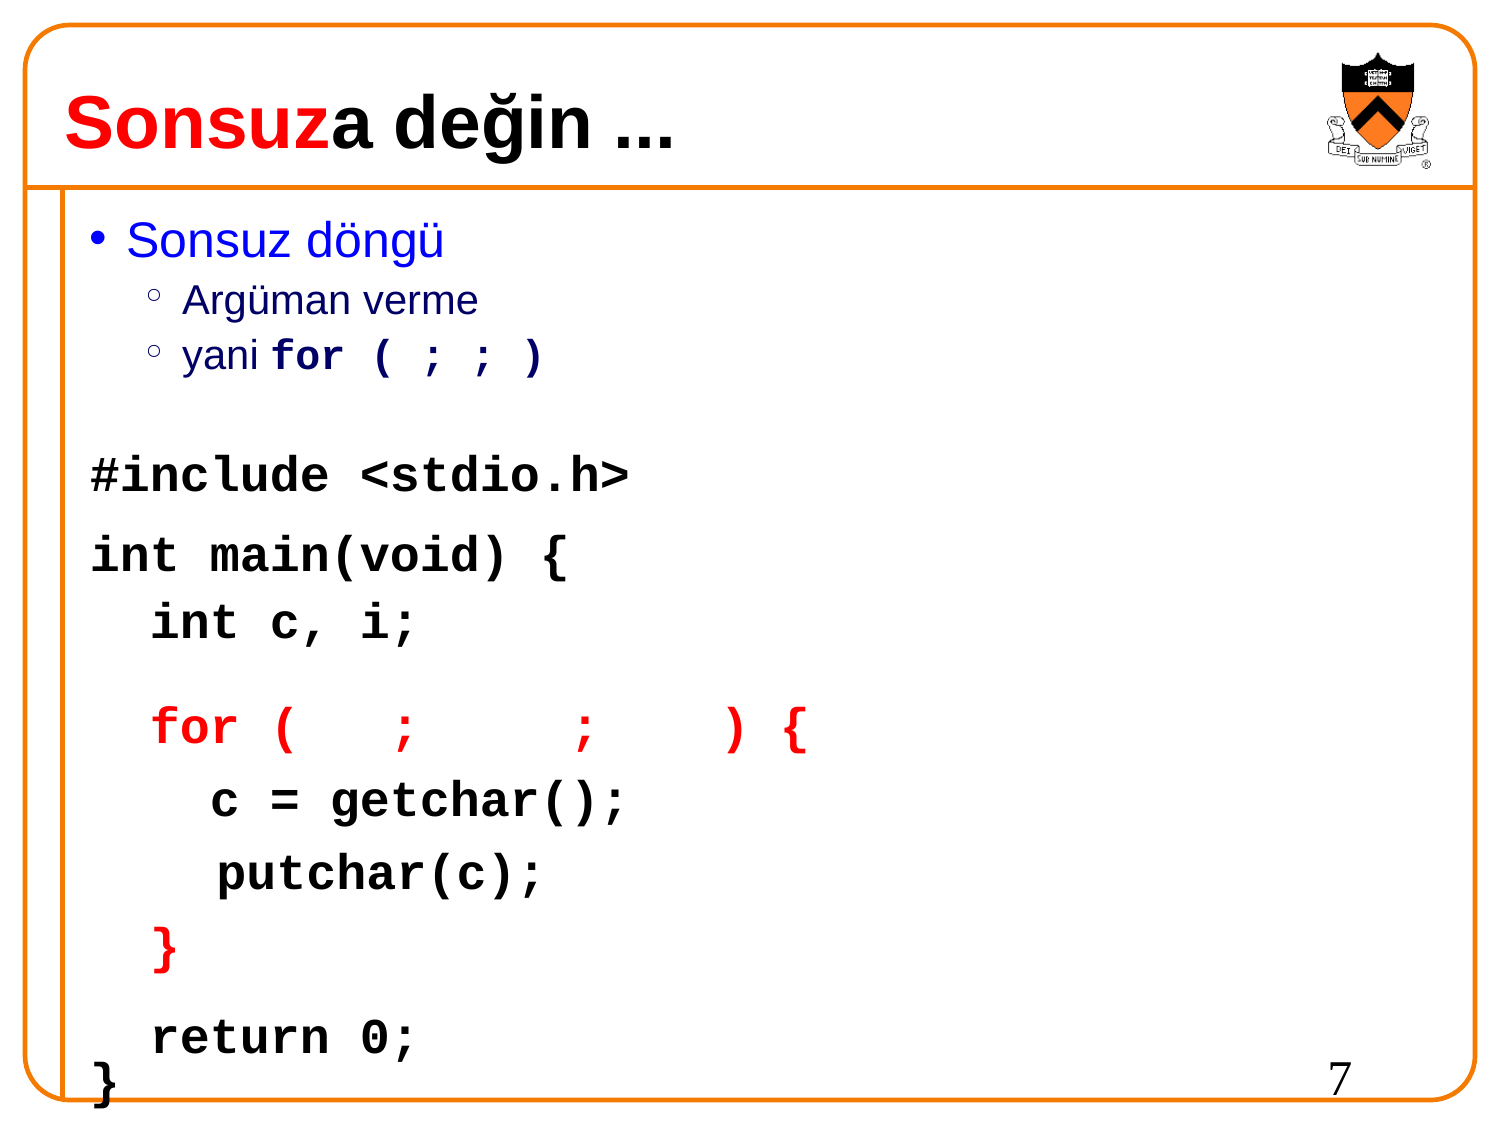

# Sonsuza değin ...
Sonsuz döngü
Argüman verme
yani for ( ; ; )
#include <stdio.h>
int main(void) {
 int c, i;
 for ( ; ; ) {
 c = getchar();
	 putchar(c);
 }
 return 0;
}
7